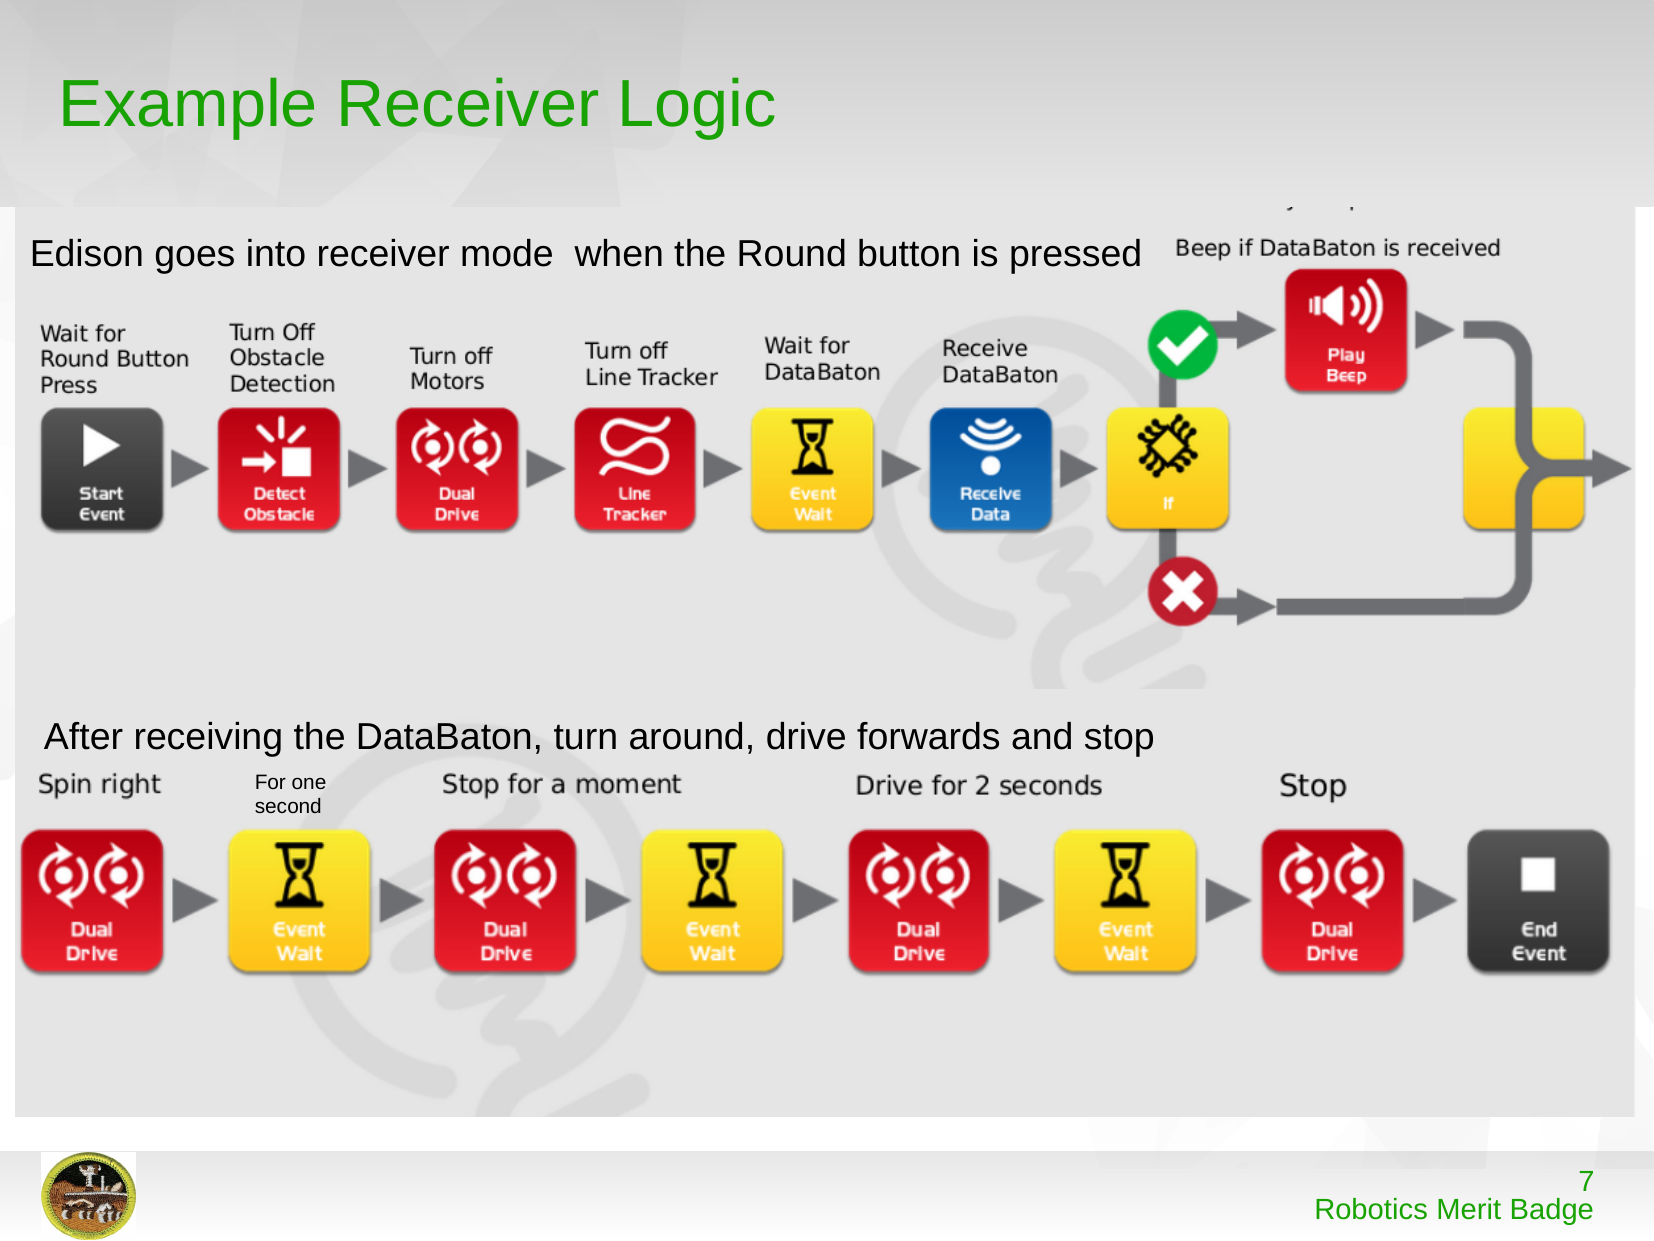

# Example Receiver Logic
Edison goes into receiver mode when the Round button is pressed
After receiving the DataBaton, turn around, drive forwards and stop
For one
second
7
Robotics Merit Badge